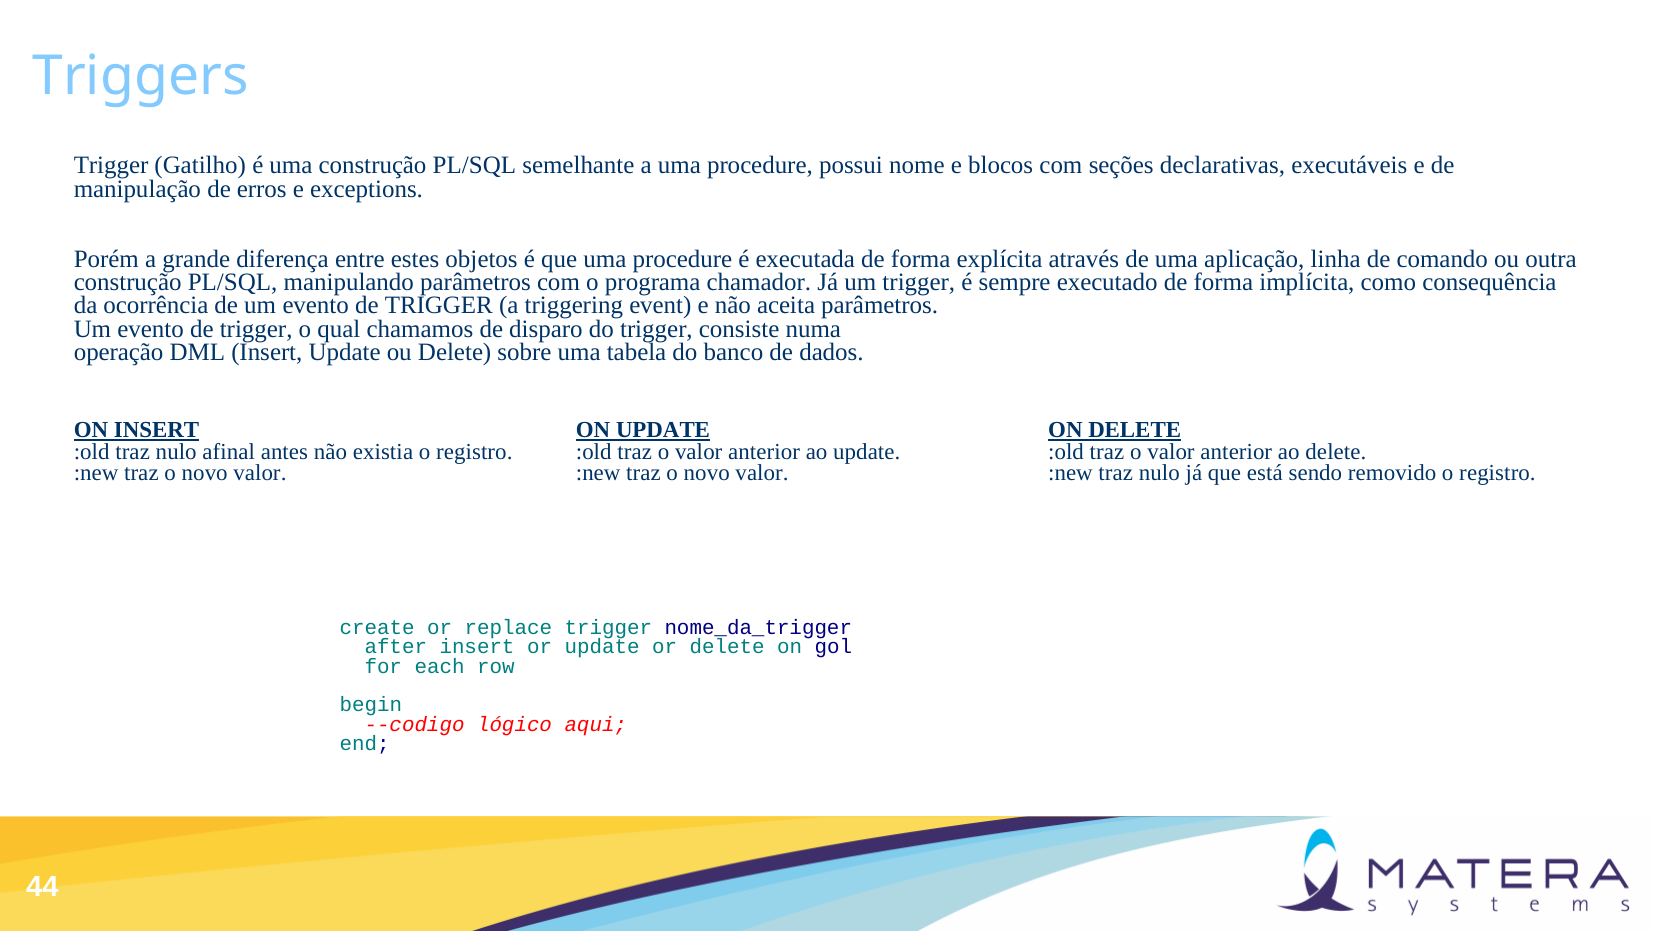

# Triggers
Trigger (Gatilho) é uma construção PL/SQL semelhante a uma procedure, possui nome e blocos com seções declarativas, executáveis e de manipulação de erros e exceptions.
Porém a grande diferença entre estes objetos é que uma procedure é executada de forma explícita através de uma aplicação, linha de comando ou outra construção PL/SQL, manipulando parâmetros com o programa chamador. Já um trigger, é sempre executado de forma implícita, como consequência da ocorrência de um evento de TRIGGER (a triggering event) e não aceita parâmetros.
Um evento de trigger, o qual chamamos de disparo do trigger, consiste numa
operação DML (Insert, Update ou Delete) sobre uma tabela do banco de dados.
ON INSERT
:old traz nulo afinal antes não existia o registro.
:new traz o novo valor.
ON UPDATE
:old traz o valor anterior ao update.
:new traz o novo valor.
ON DELETE
:old traz o valor anterior ao delete.
:new traz nulo já que está sendo removido o registro.
create or replace trigger nome_da_trigger
 after insert or update or delete on gol
 for each row
begin
 --codigo lógico aqui;
end;